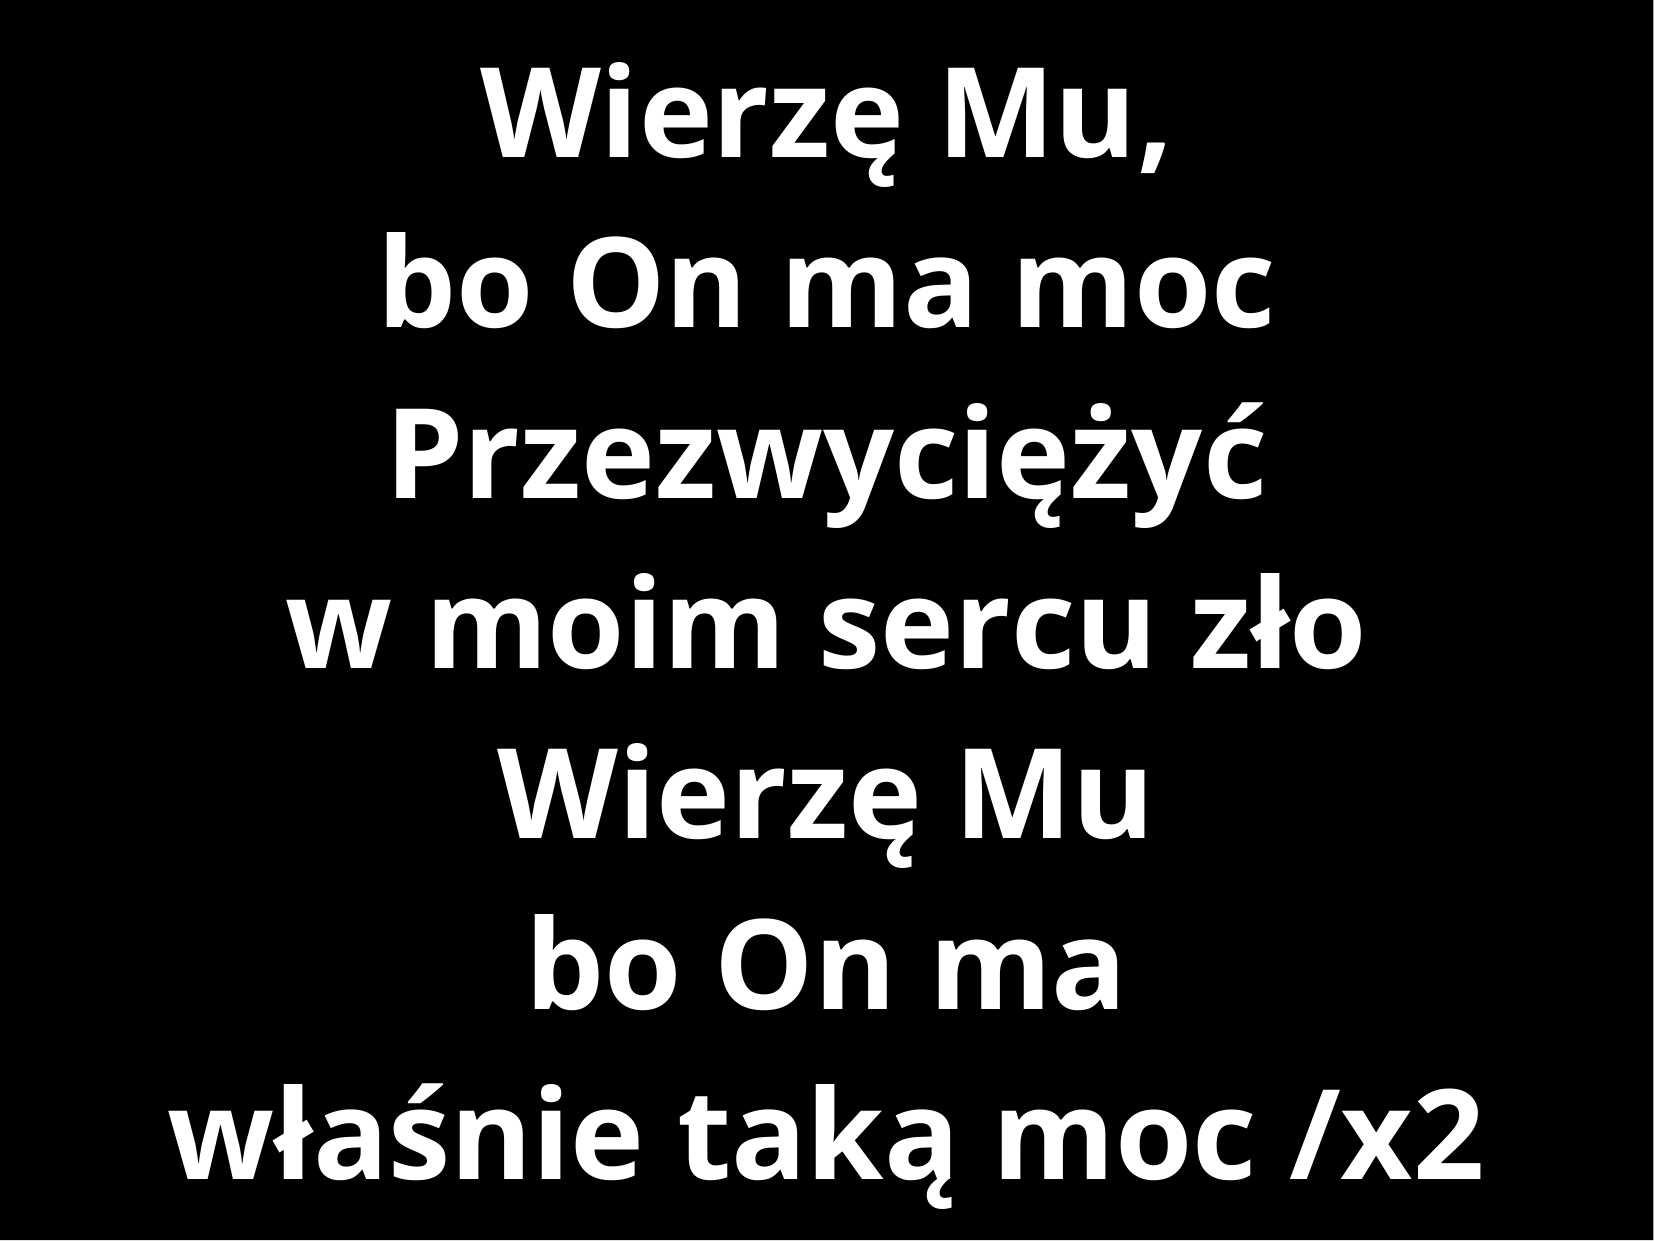

# Wierzę Mu, bo On ma moc Przezwyciężyć w moim sercu zło Wierzę Mu bo On ma właśnie taką moc /x2